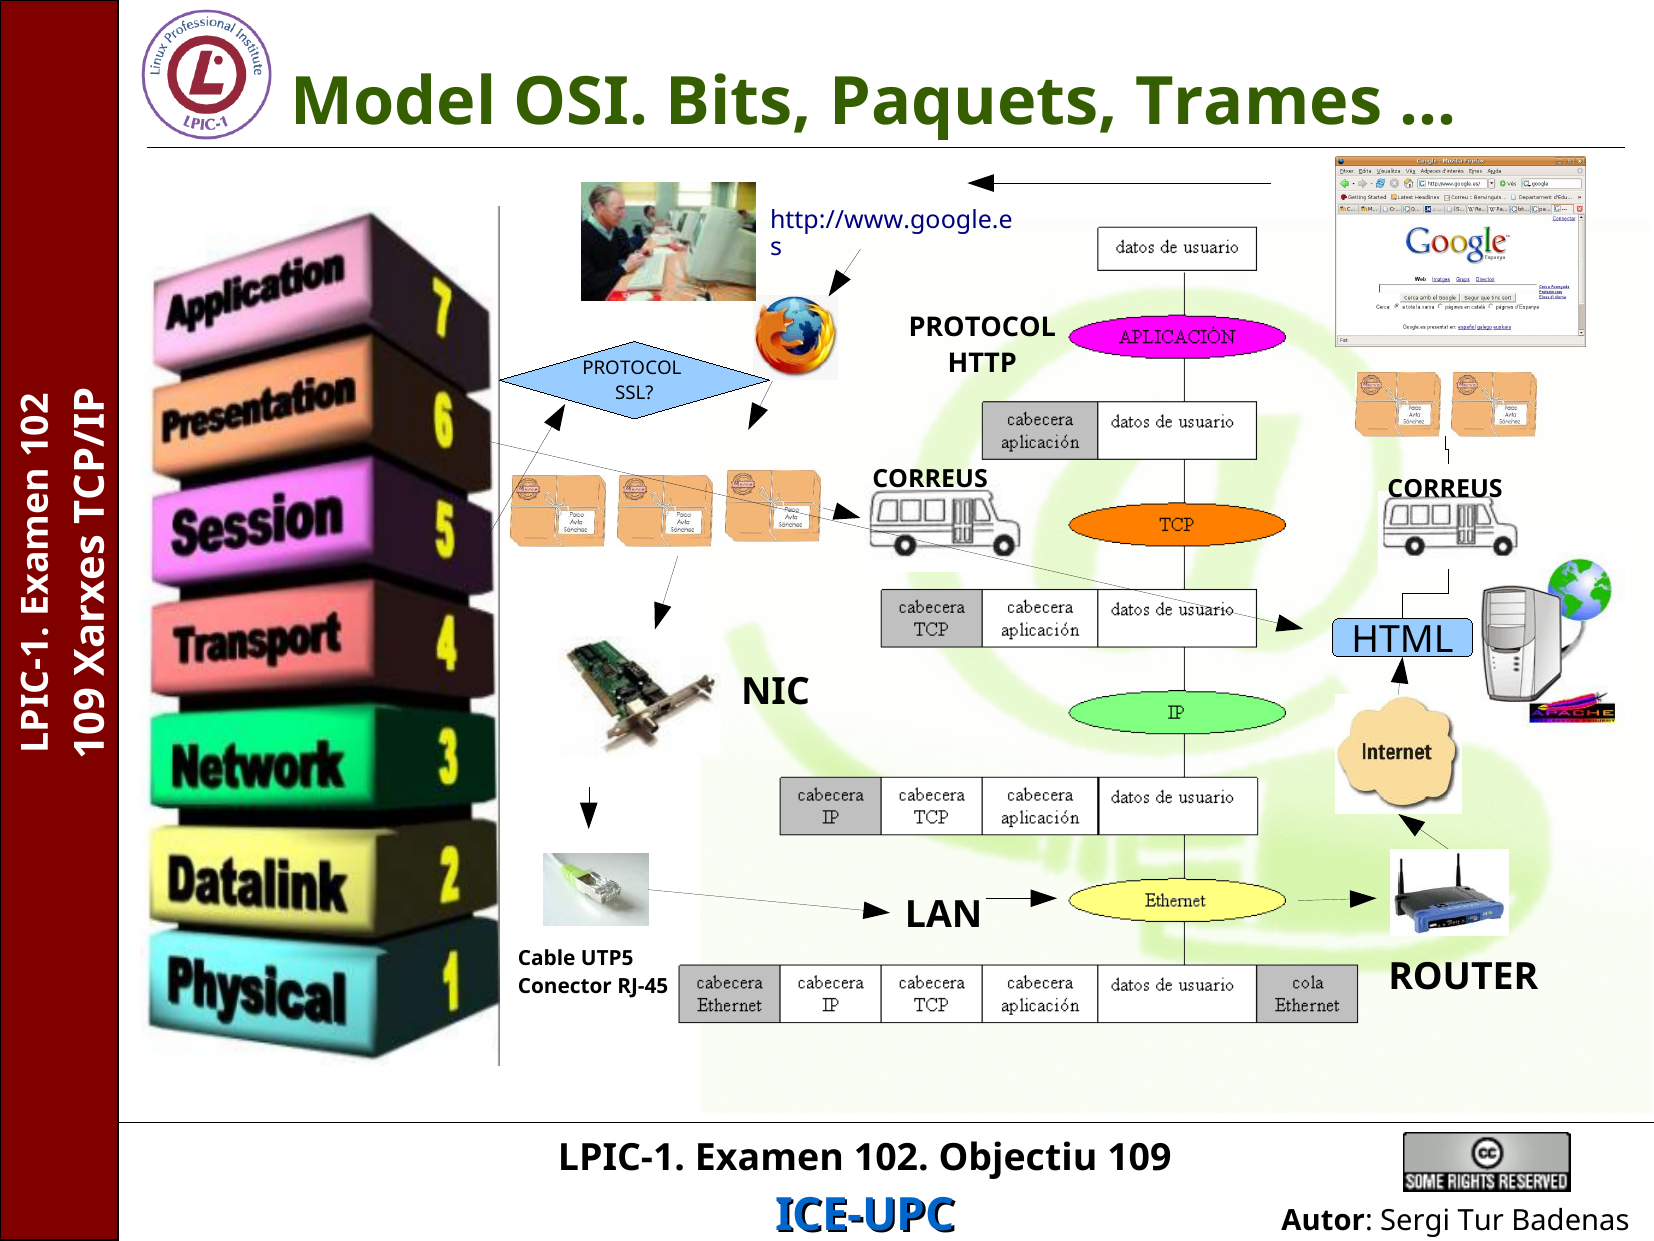

# Model OSI. Bits, Paquets, Trames ...
http://www.google.es
PROTOCOL HTTP
PROTOCOL
SSL?
CORREUS
CORREUS
HTML
NIC
LAN
Cable UTP5
Conector RJ-45
ROUTER